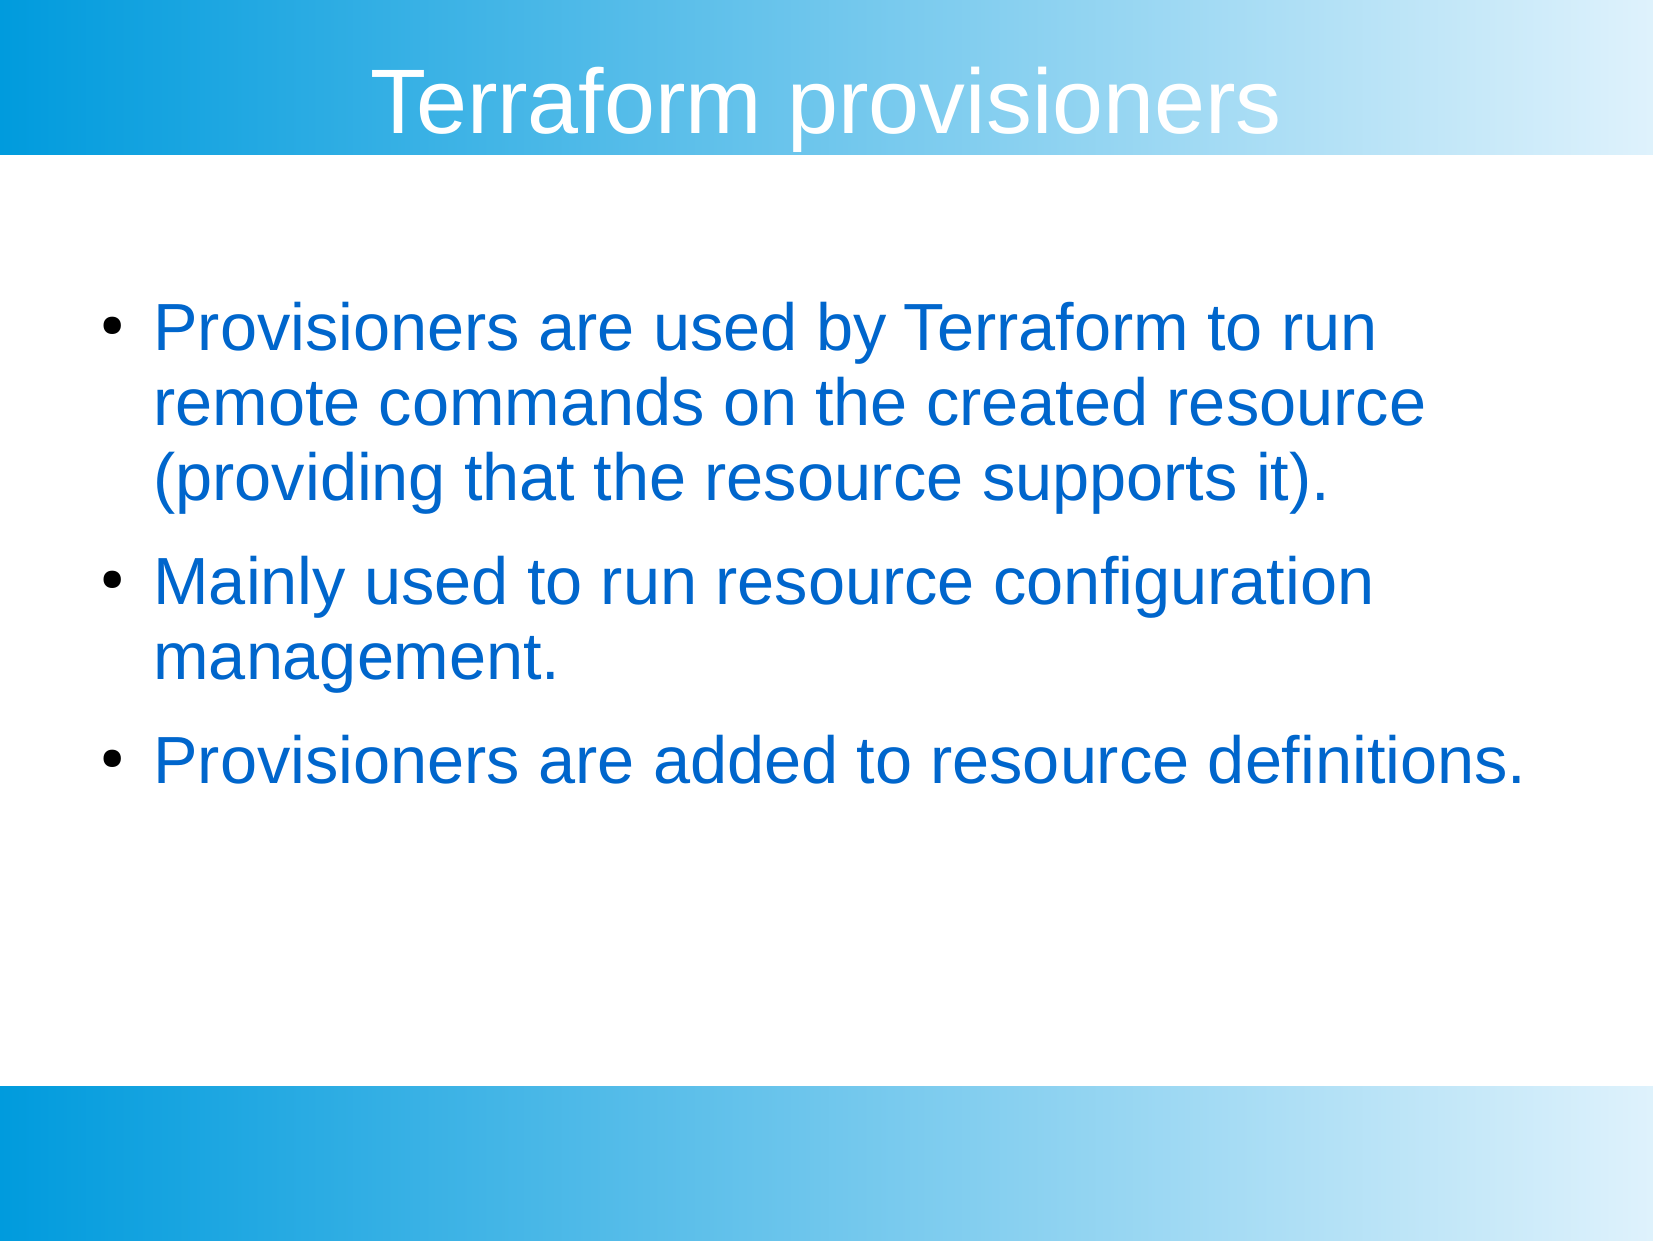

# Terraform provisioners
Provisioners are used by Terraform to run remote commands on the created resource (providing that the resource supports it).
Mainly used to run resource configuration management.
Provisioners are added to resource definitions.